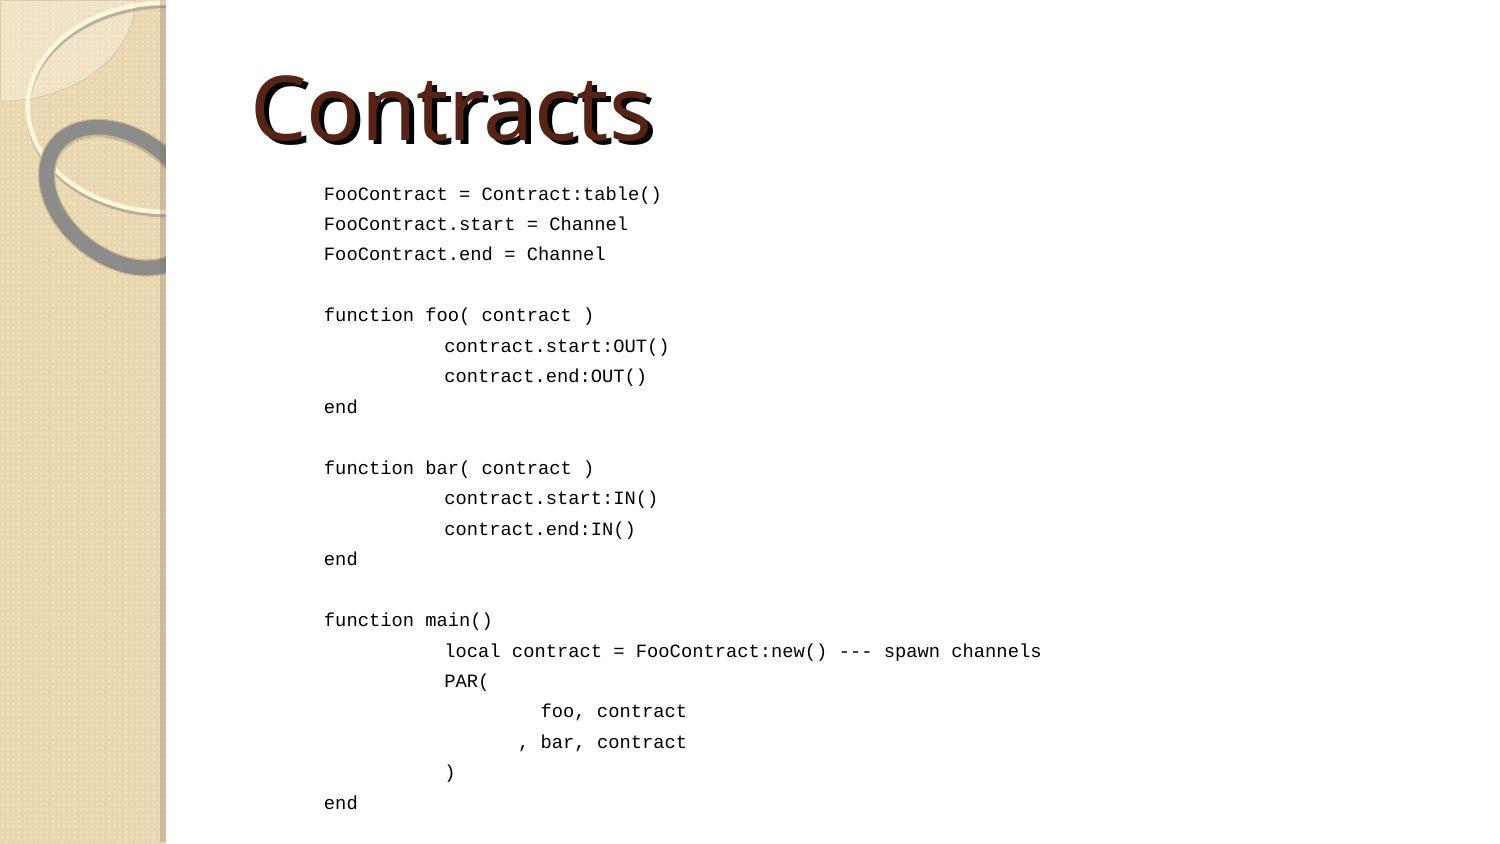

# Contracts
FooContract = Contract:table()
FooContract.start = Channel
FooContract.end = Channel
function foo( contract )
	contract.start:OUT()
	contract.end:OUT()
end
function bar( contract )
	contract.start:IN()
	contract.end:IN()
end
function main()
	local contract = FooContract:new() --- spawn channels
	PAR(
		 foo, contract
		, bar, contract
	)
end